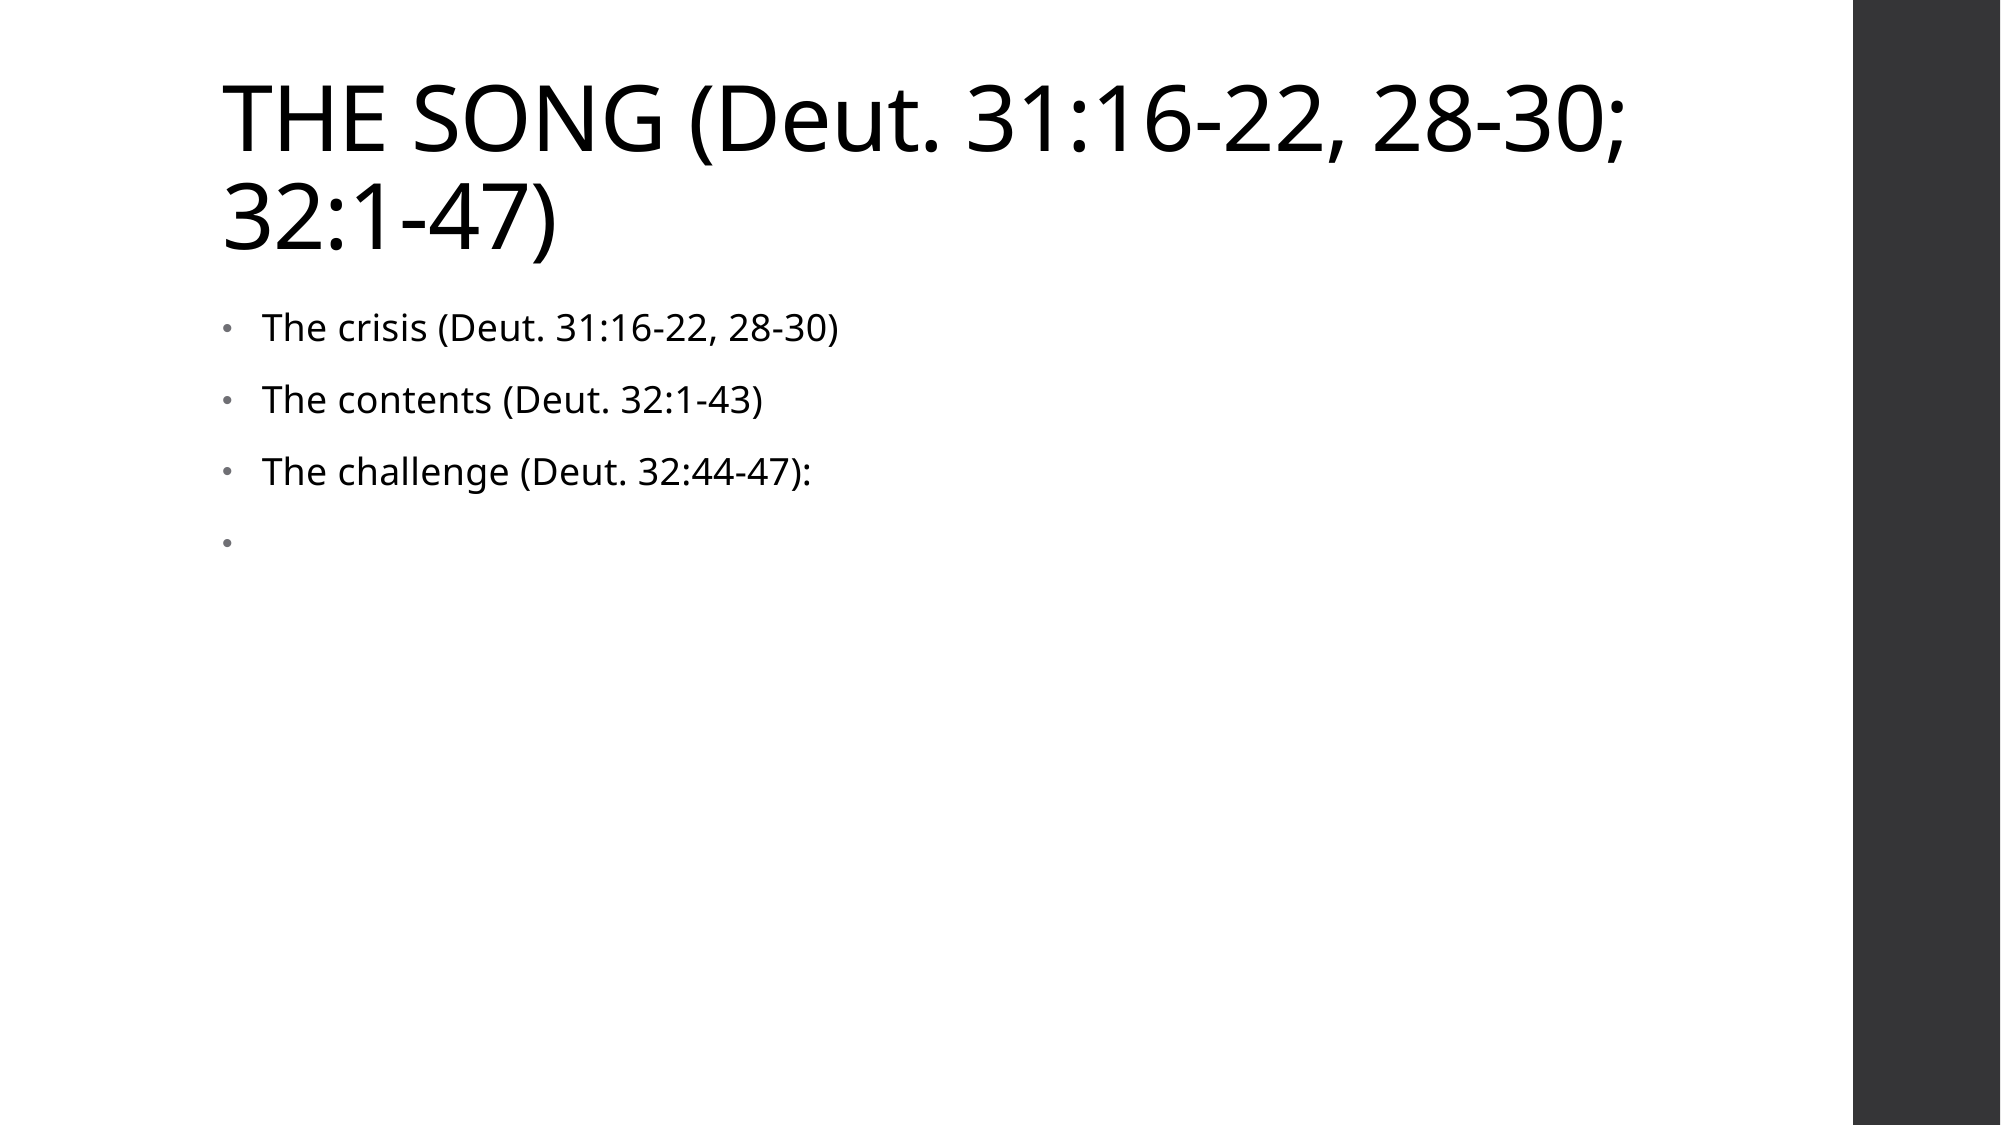

# THE SONG (Deut. 31:16-22, 28-30; 32:1-47)
 The crisis (Deut. 31:16-22, 28-30)
 The contents (Deut. 32:1-43)
 The challenge (Deut. 32:44-47):